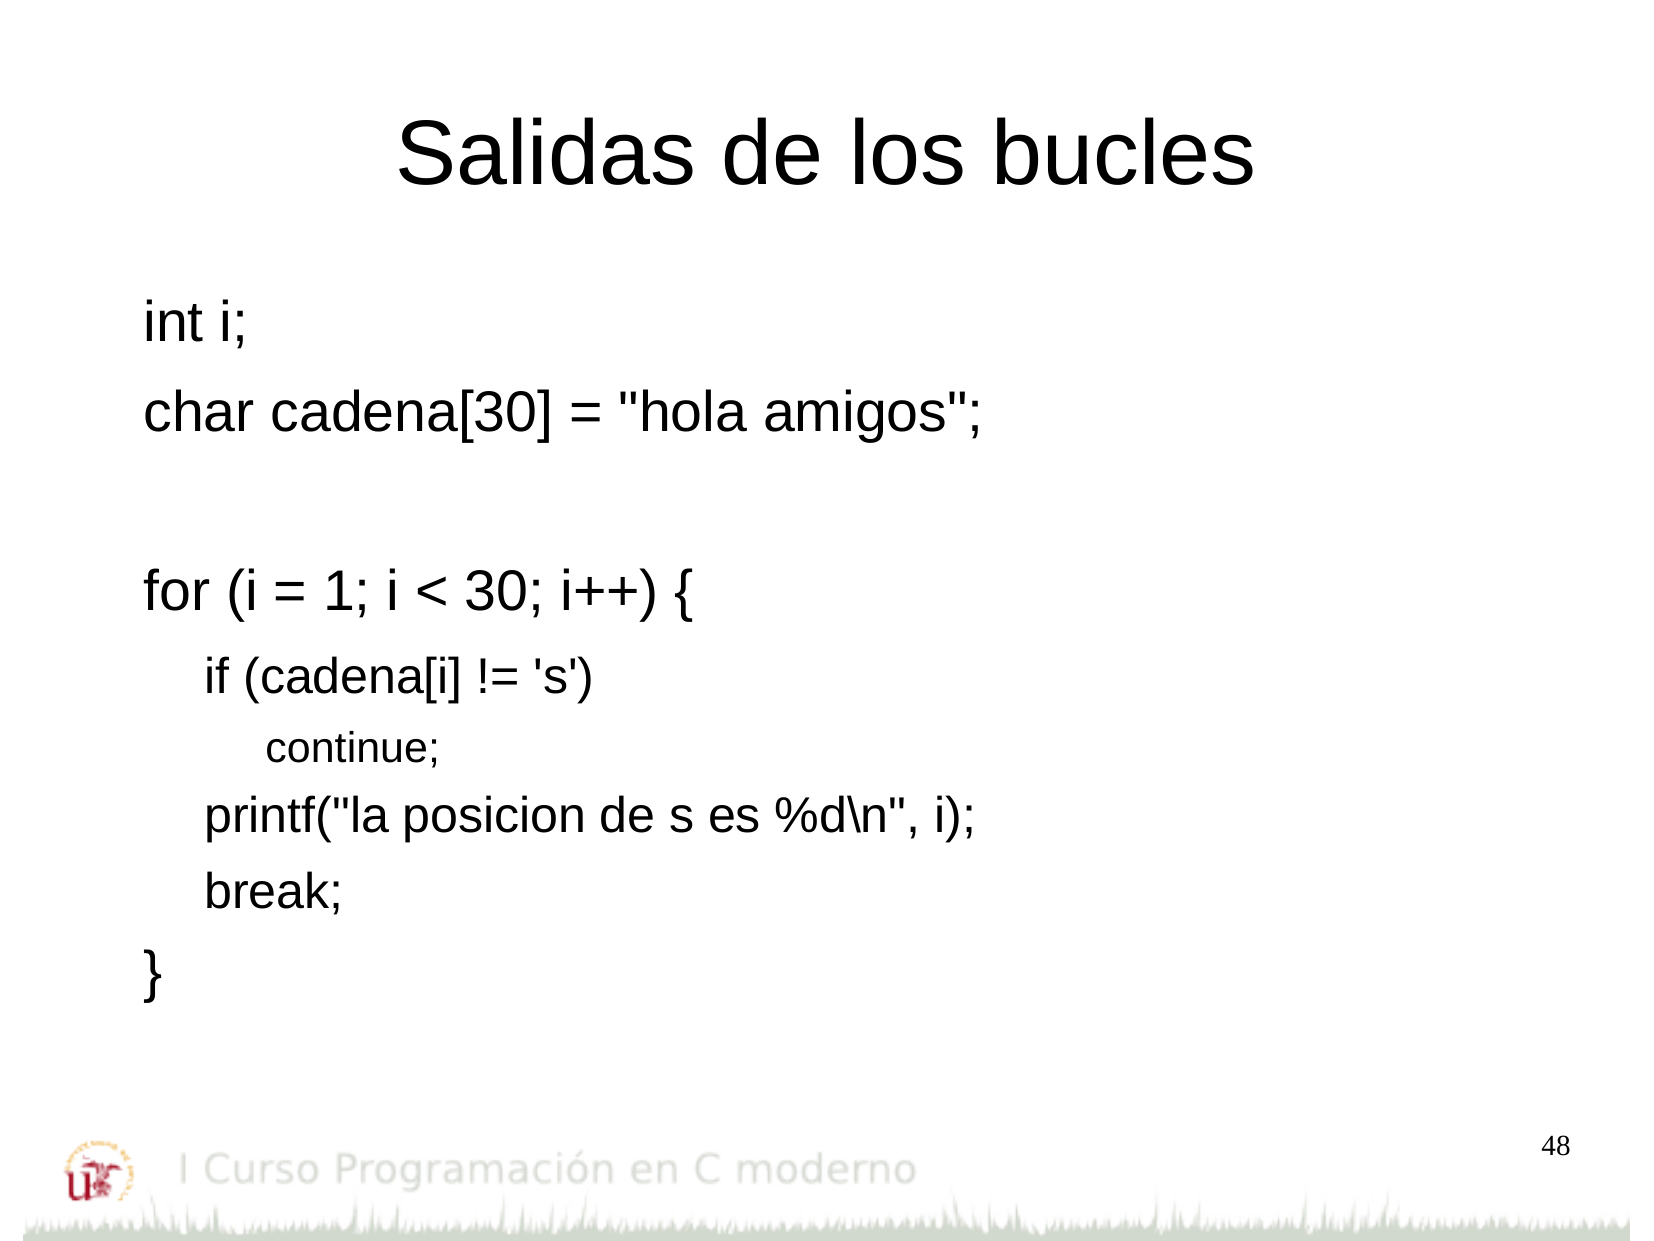

# Salidas de los bucles
int i;
char cadena[30] = "hola amigos";
for (i = 1; i < 30; i++) {
if (cadena[i] != 's')
continue;
printf("la posicion de s es %d\n", i);
break;
}
48